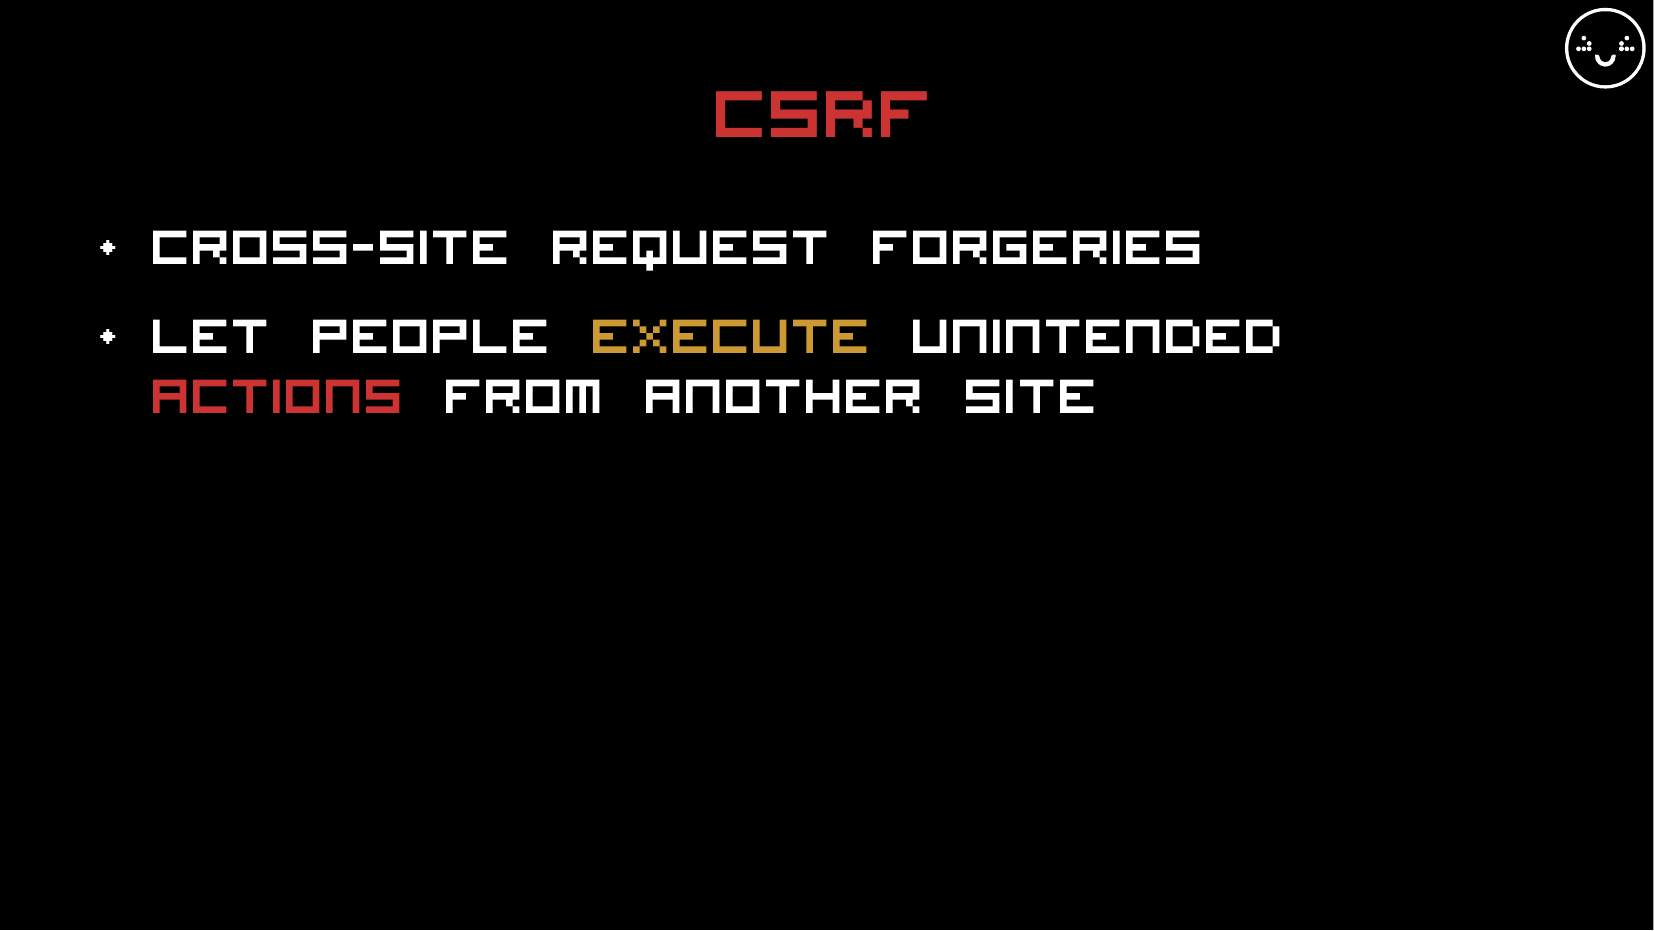

# CSRF
Cross-site request forgeries
Let people execute unintended actions from another site